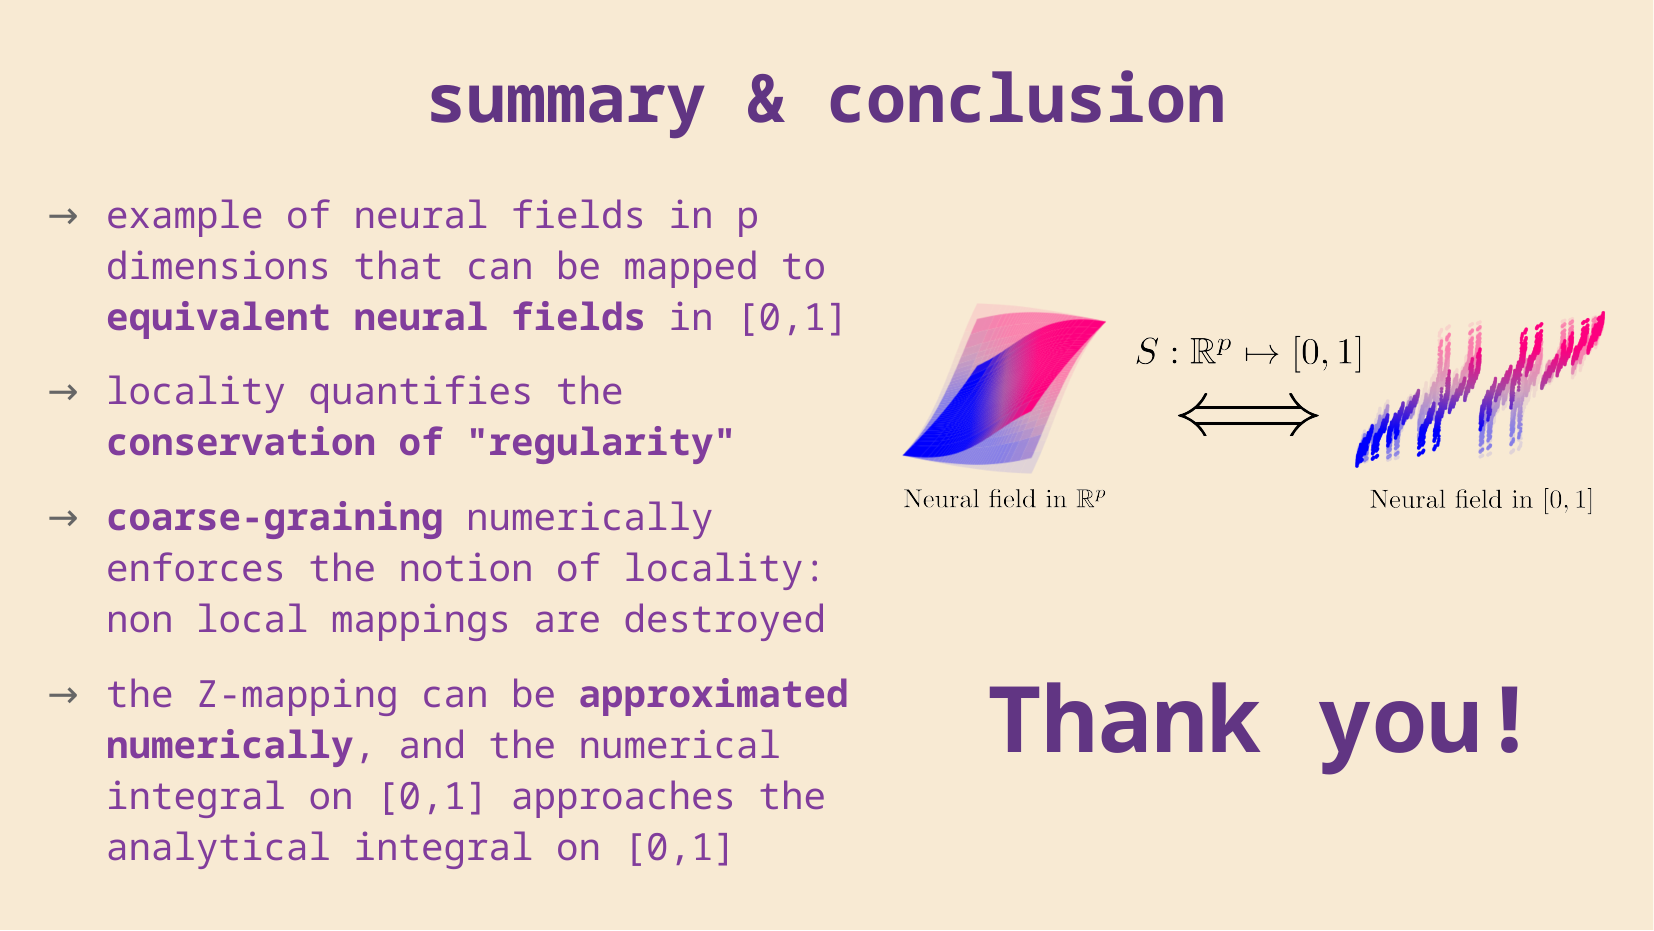

# summary & conclusion
example of neural fields in p dimensions that can be mapped to equivalent neural fields in [0,1]
locality quantifies the conservation of "regularity"
coarse-graining numerically enforces the notion of locality: non local mappings are destroyed
the Z-mapping can be approximated numerically, and the numerical integral on [0,1] approaches the analytical integral on [0,1]
Thank you!